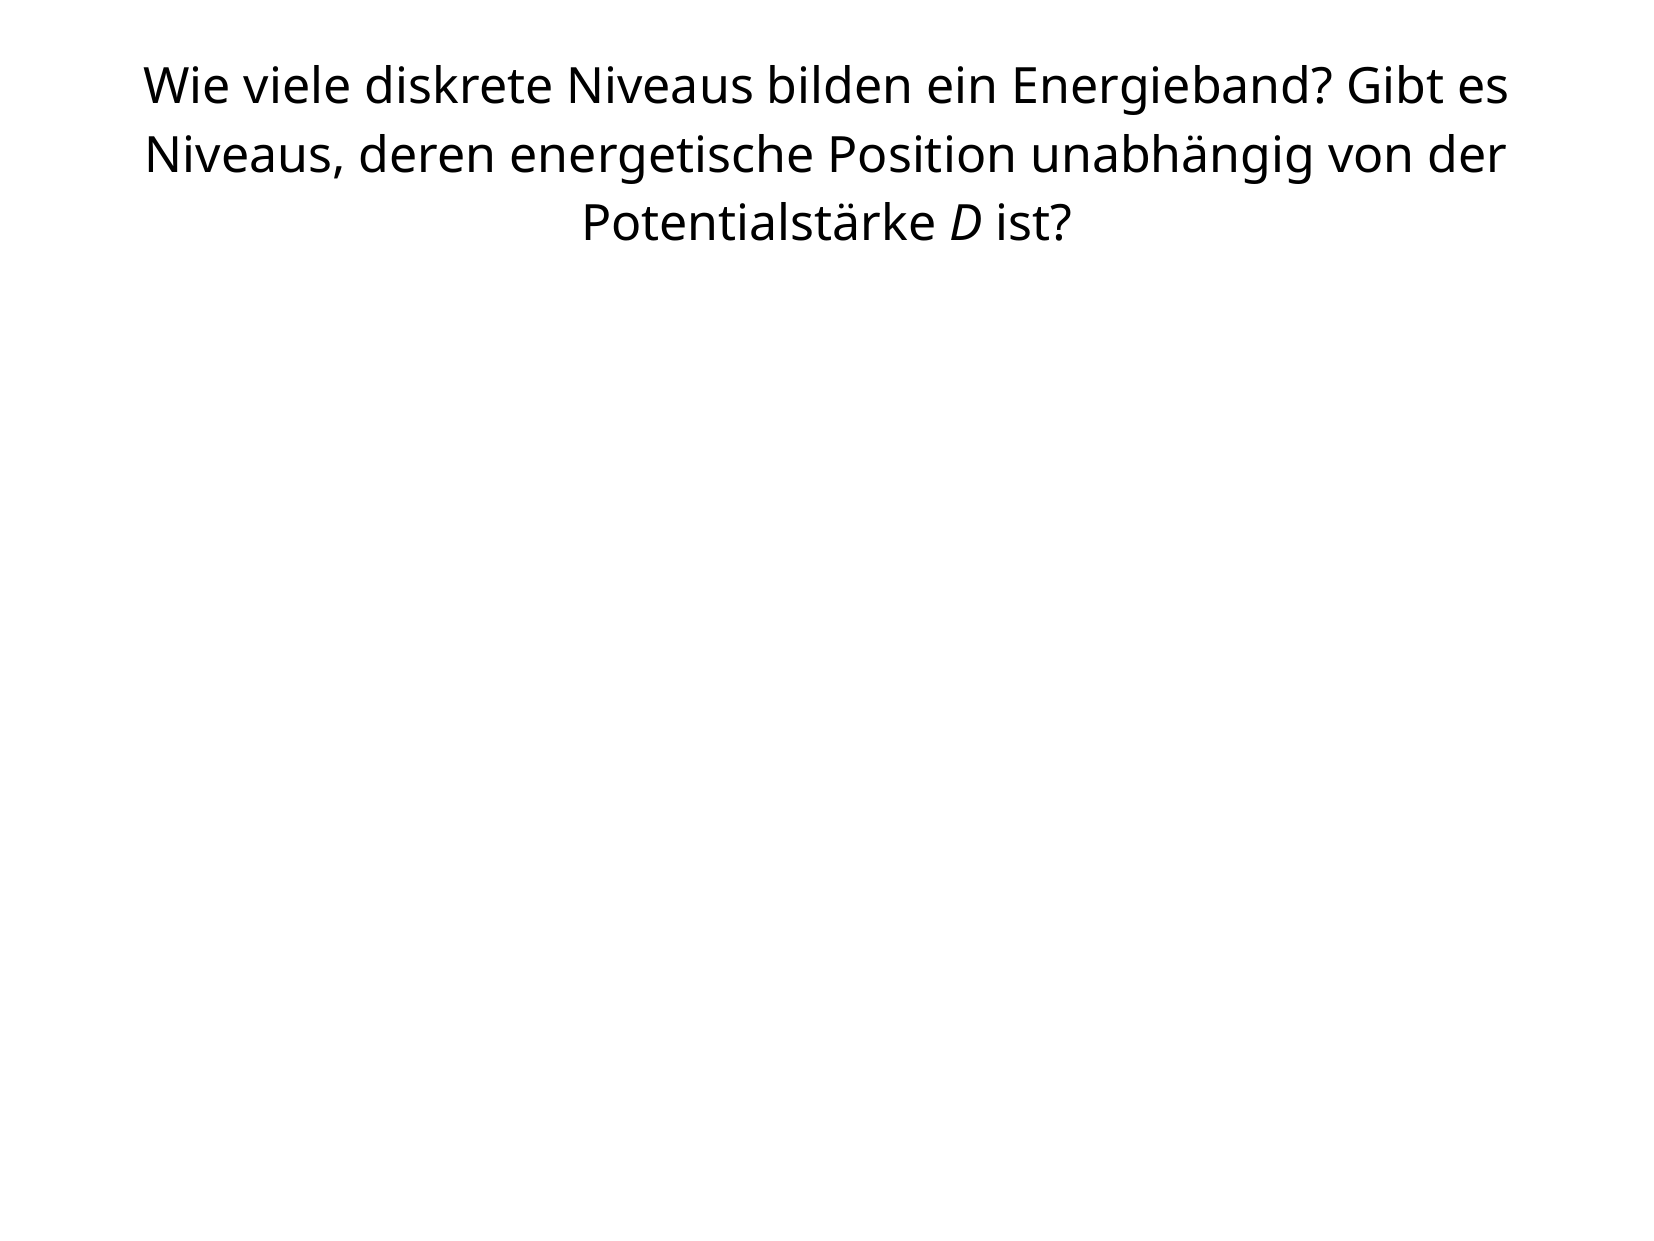

# Wie viele diskrete Niveaus bilden ein Energieband? Gibt es Niveaus, deren energetische Position unabhängig von der Potentialstärke D ist?